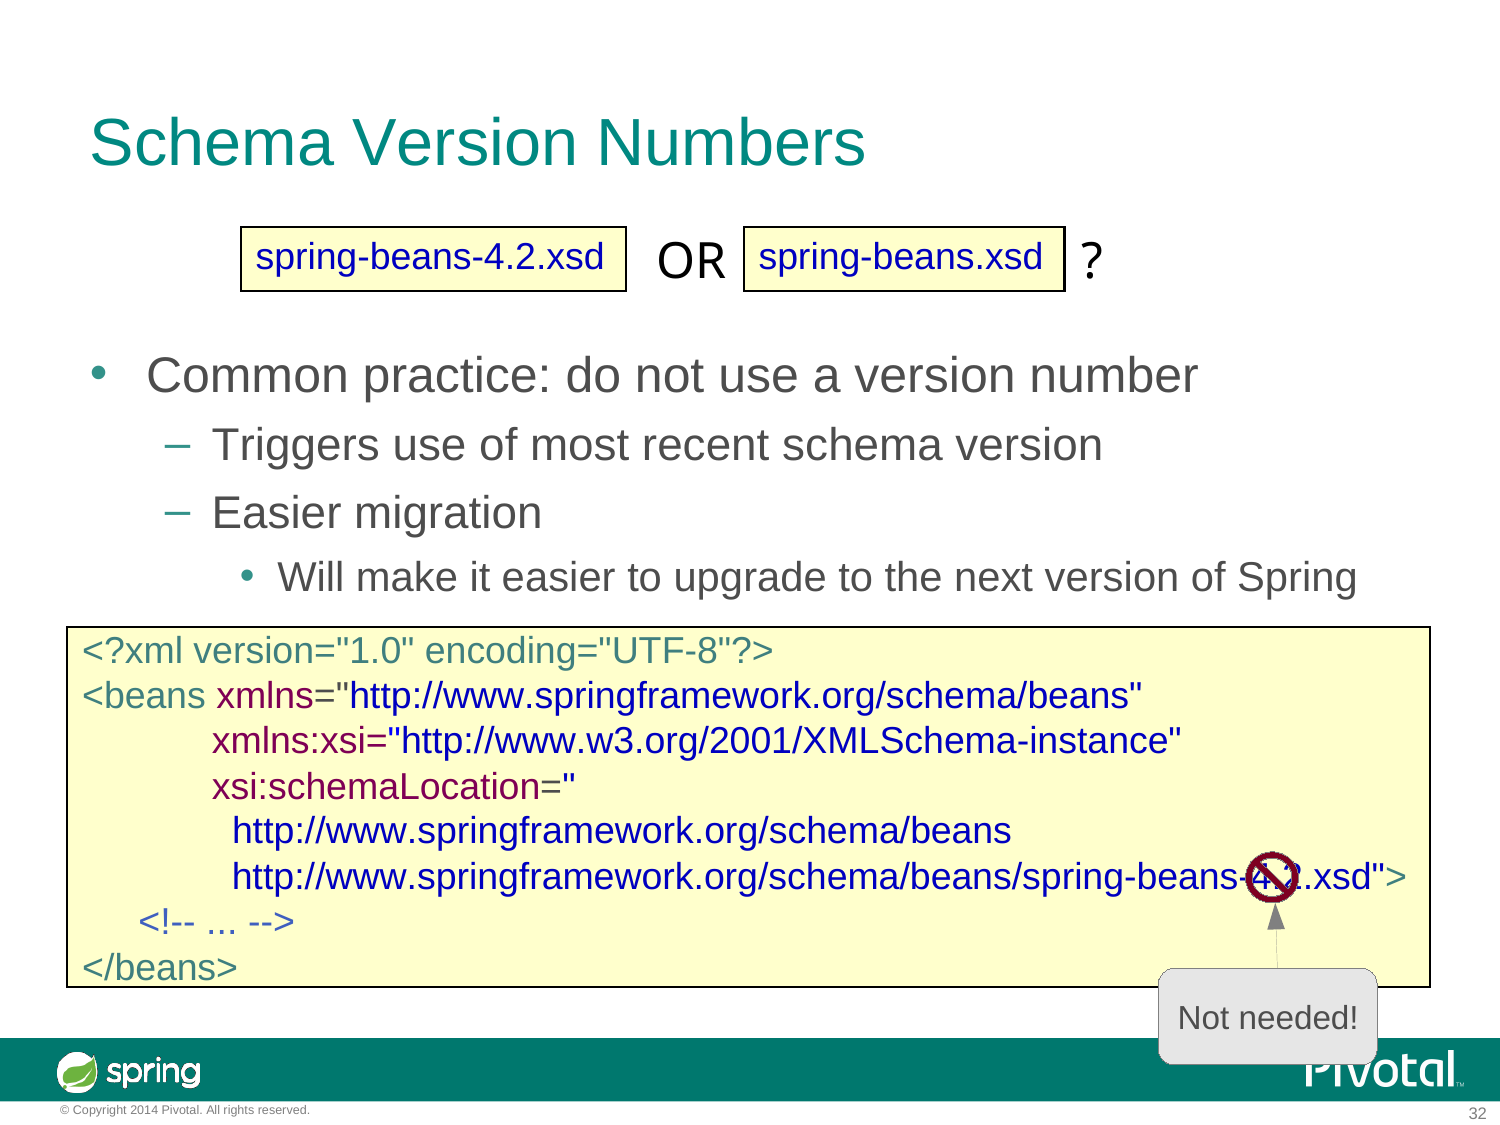

# Schema Version Numbers
OR
?
spring-beans-4.2.xsd
spring-beans.xsd
Common practice: do not use a version number
Triggers use of most recent schema version
Easier migration
Will make it easier to upgrade to the next version of Spring
<?xml version="1.0" encoding="UTF-8"?>
<beans xmlns="http://www.springframework.org/schema/beans"
	 xmlns:xsi="http://www.w3.org/2001/XMLSchema-instance"
	 xsi:schemaLocation="
		http://www.springframework.org/schema/beans
		http://www.springframework.org/schema/beans/spring-beans-4.2.xsd">
	<!-- ... -->
</beans>
Not needed!